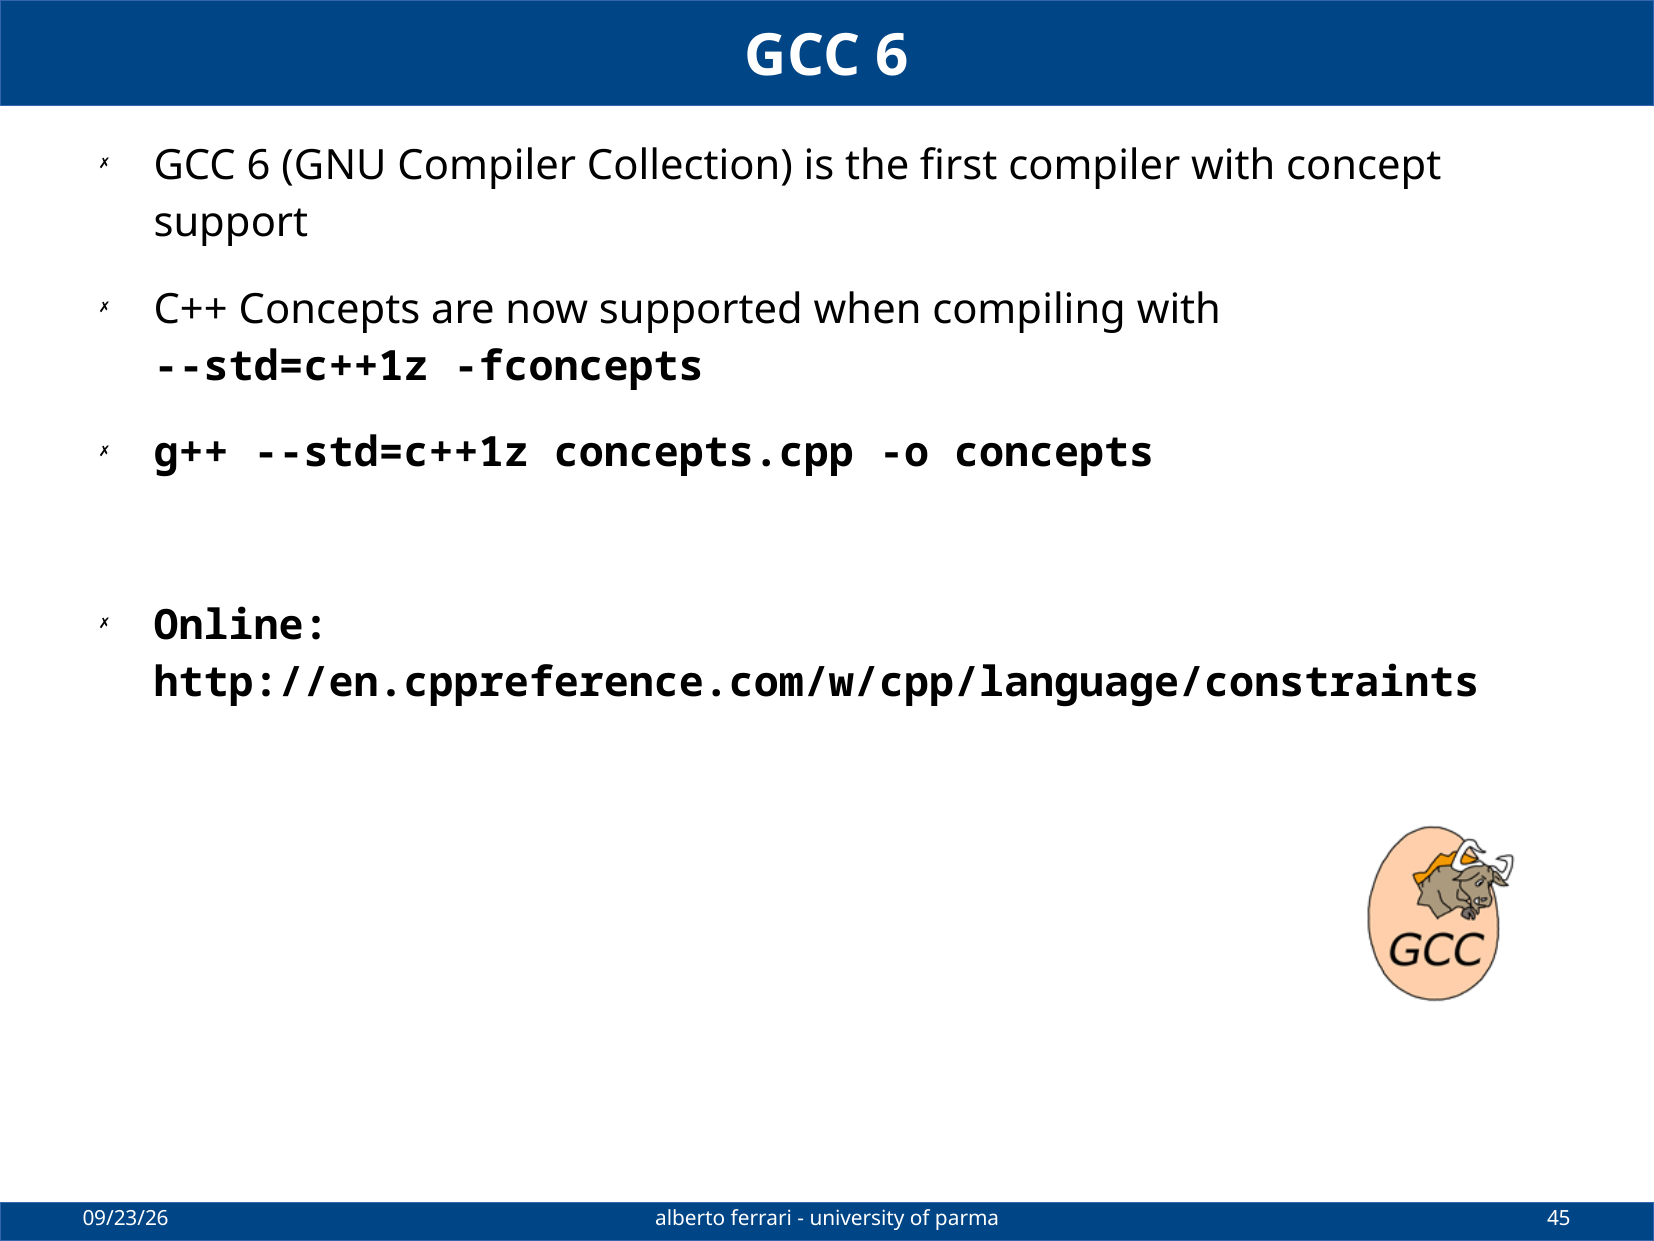

# GCC 6
GCC 6 (GNU Compiler Collection) is the first compiler with concept support
C++ Concepts are now supported when compiling with
--std=c++1z -fconcepts
g++ --std=c++1z concepts.cpp -o concepts
Online: http://en.cppreference.com/w/cpp/language/constraints
alberto ferrari - university of parma
45